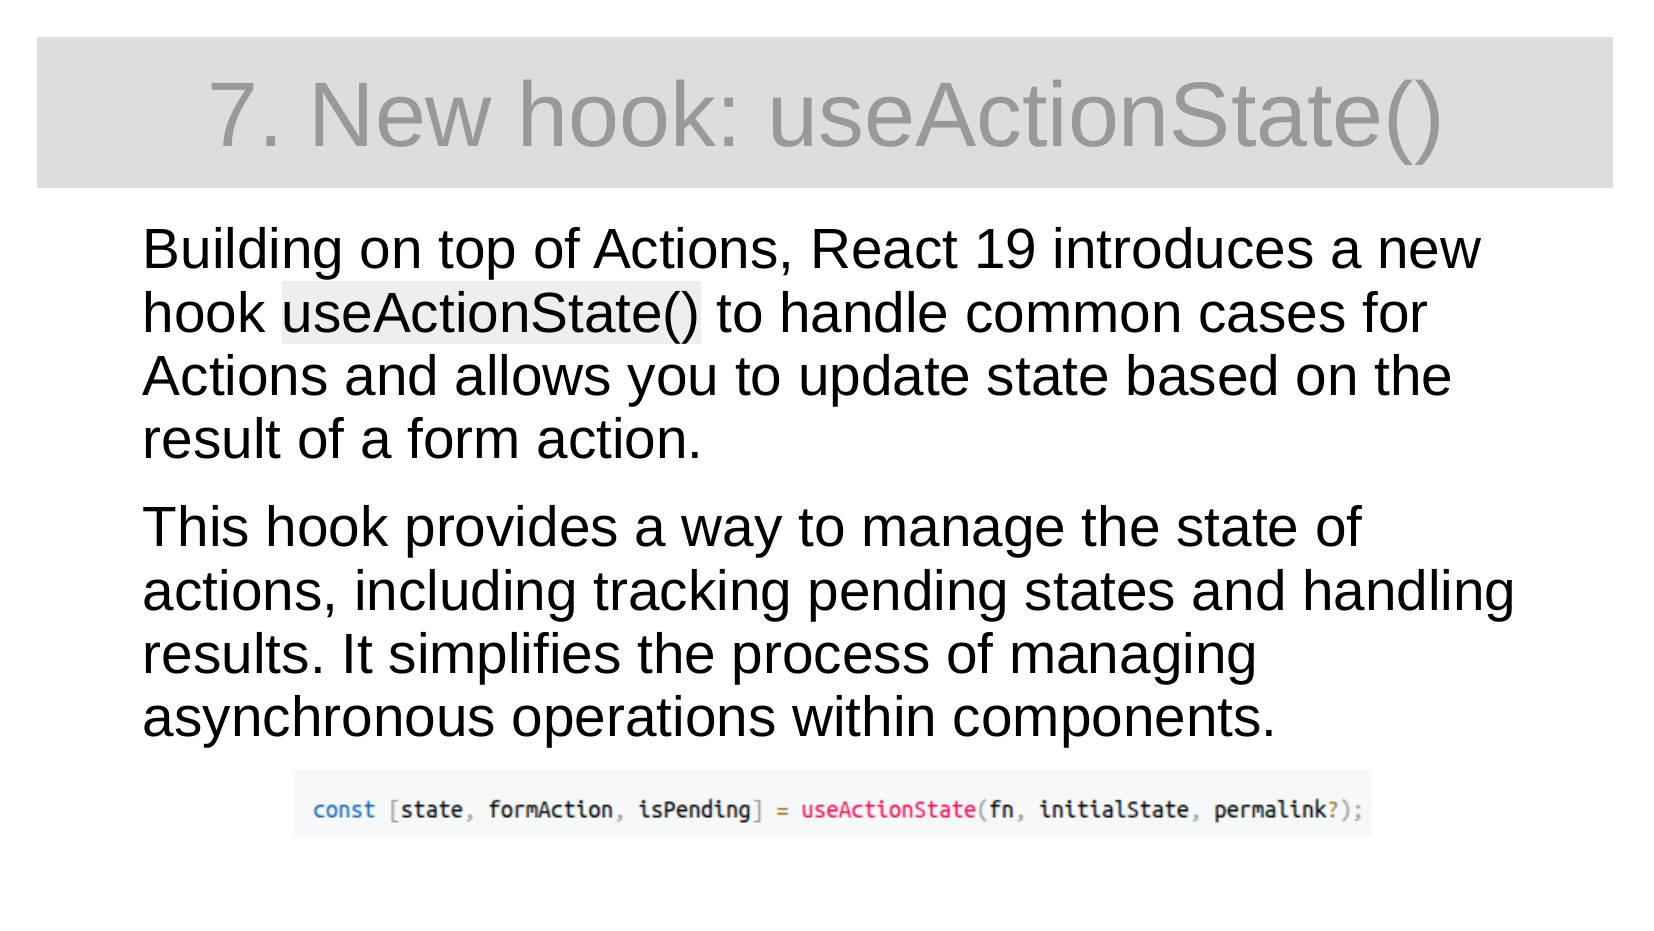

# 7. New hook: useActionState()
Building on top of Actions, React 19 introduces a new hook useActionState() to handle common cases for Actions and allows you to update state based on the result of a form action.
This hook provides a way to manage the state of actions, including tracking pending states and handling results. It simplifies the process of managing asynchronous operations within components.